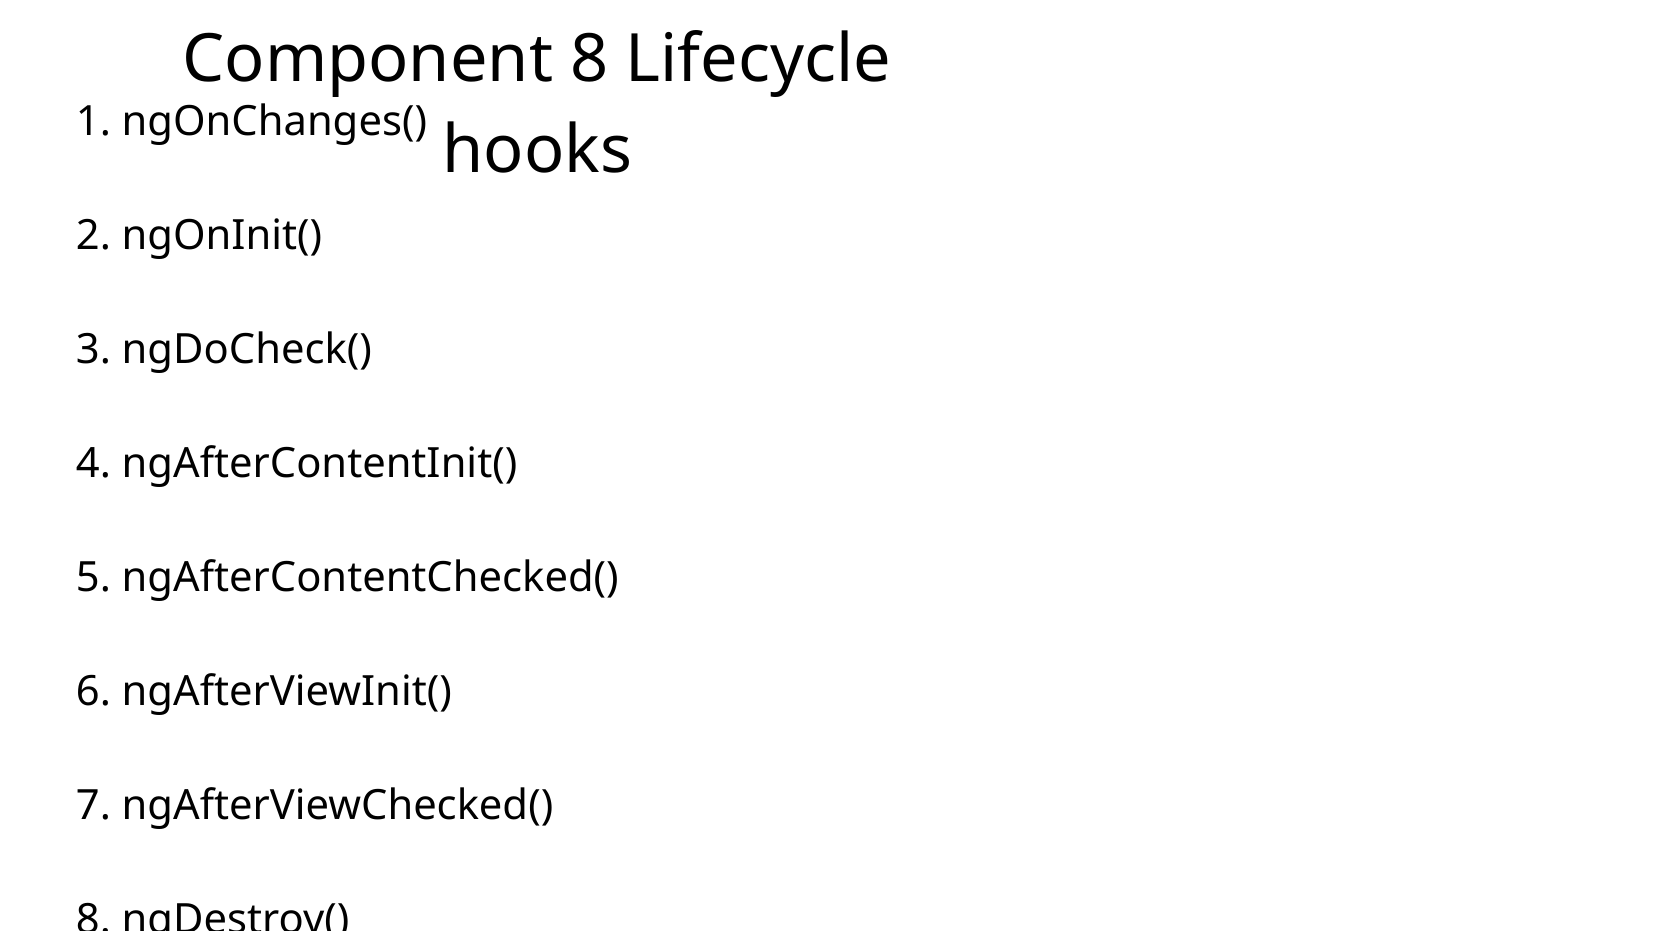

# Component 8 Lifecycle hooks
1. ngOnChanges()
2. ngOnInit()
3. ngDoCheck()
4. ngAfterContentInit()
5. ngAfterContentChecked()
6. ngAfterViewInit()
7. ngAfterViewChecked()
8. ngDestroy()